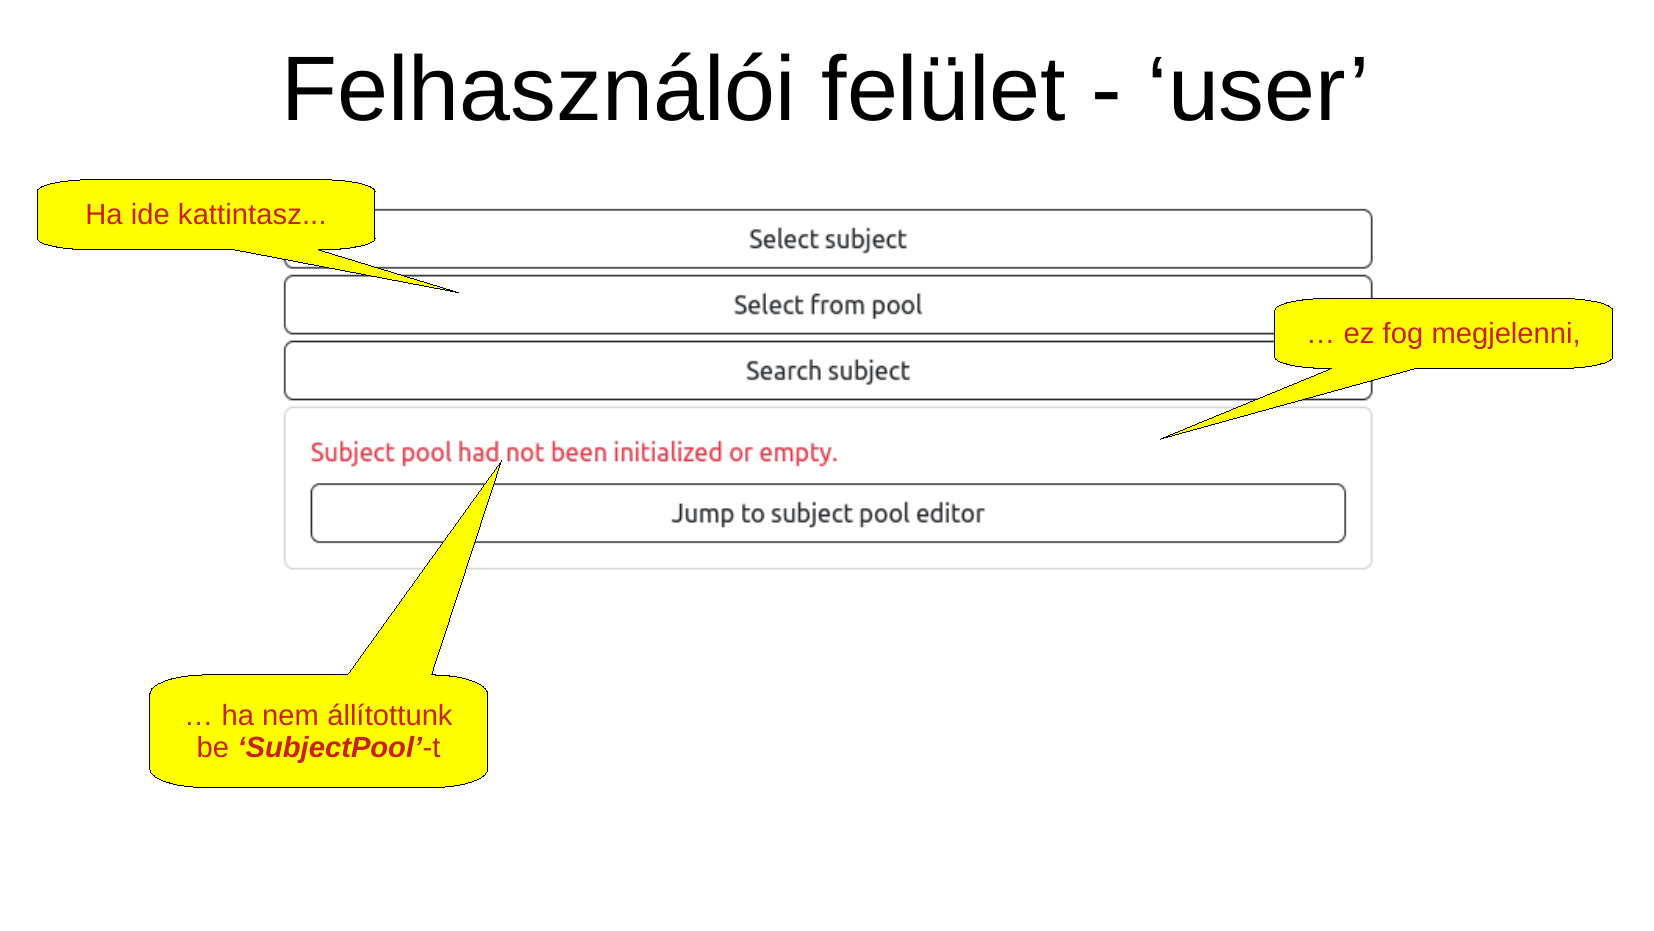

# Felhasználói felület - ‘user’
Ha ide kattintasz...
… ez fog megjelenni,
… ha nem állítottunk be ‘SubjectPool’-t